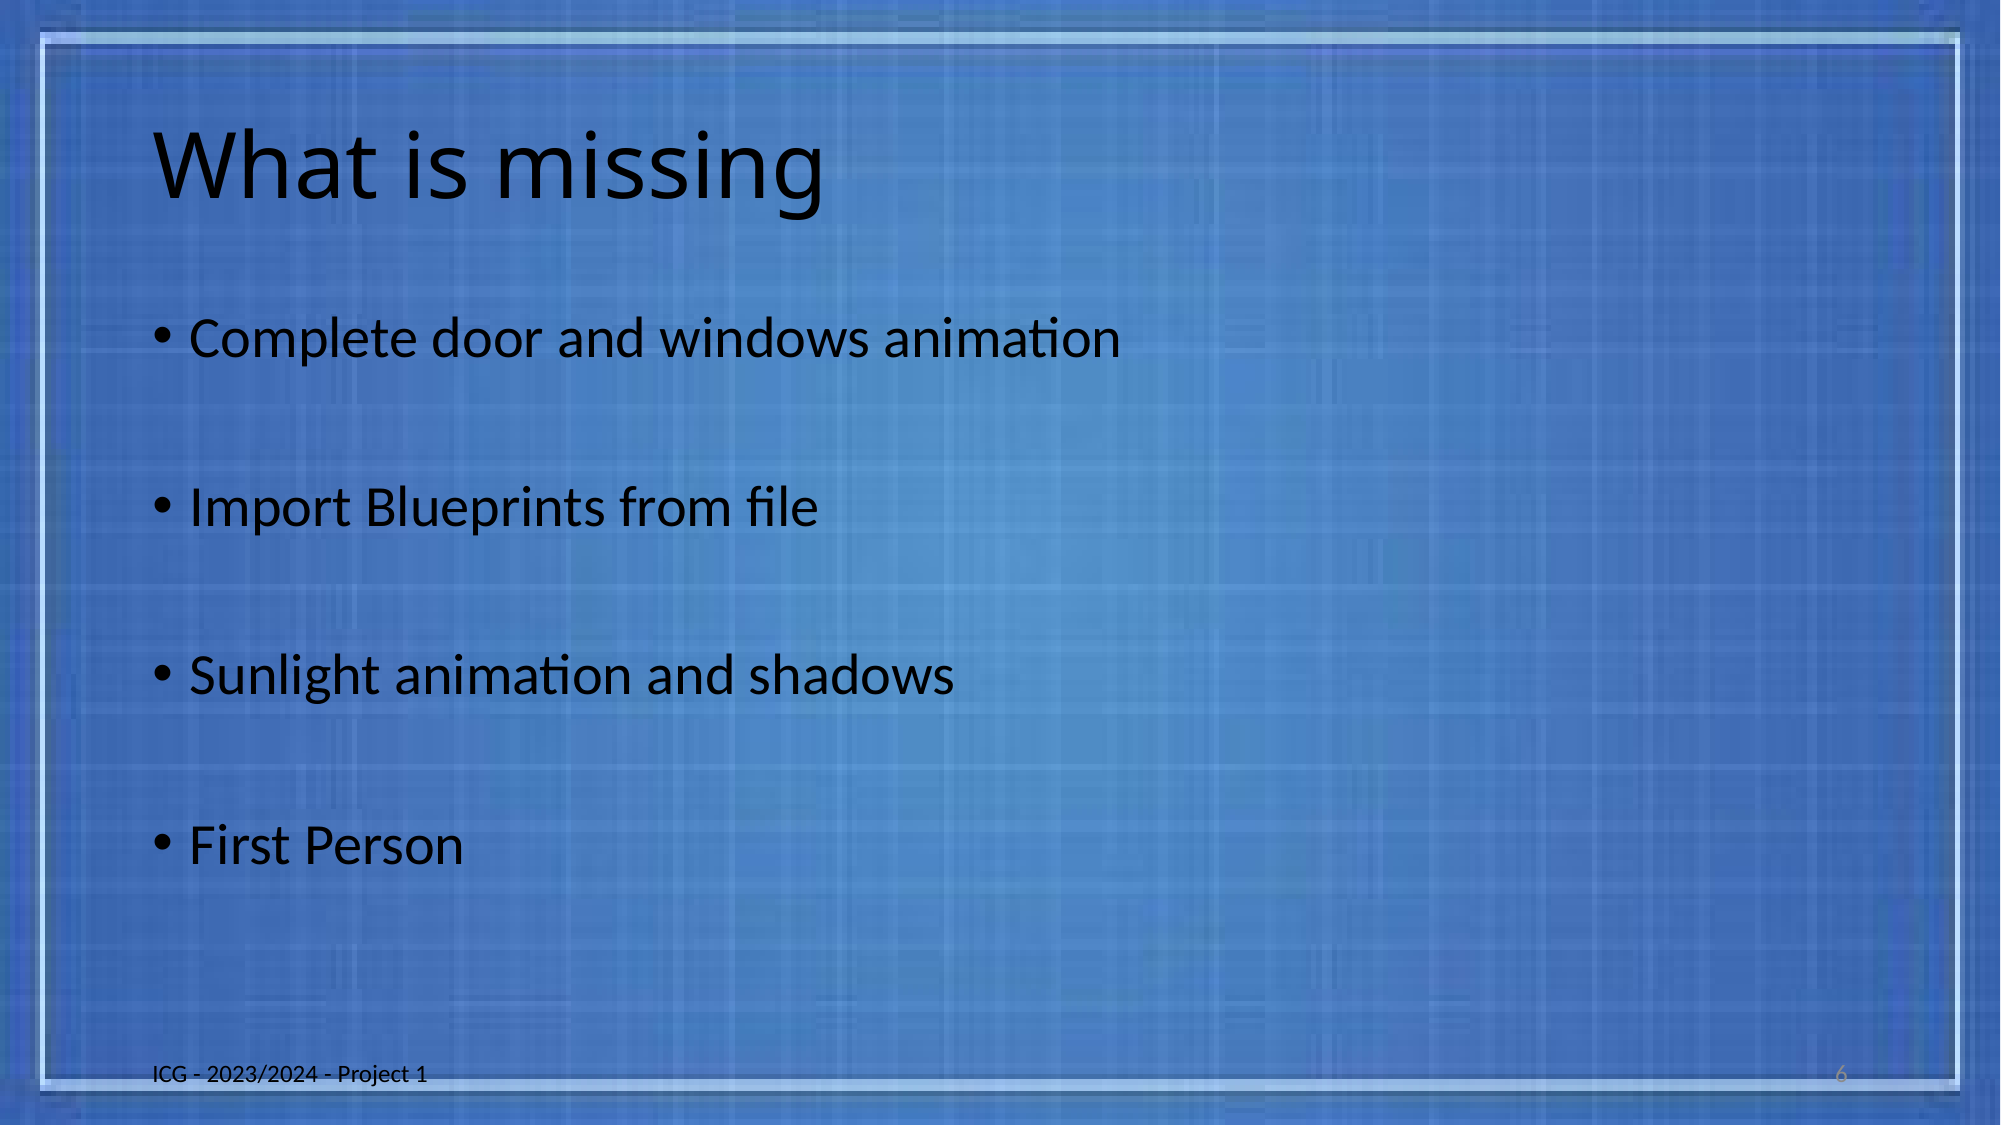

# What is missing
Complete door and windows animation
Import Blueprints from file
Sunlight animation and shadows
First Person
ICG - 2023/2024 - Project 1
6